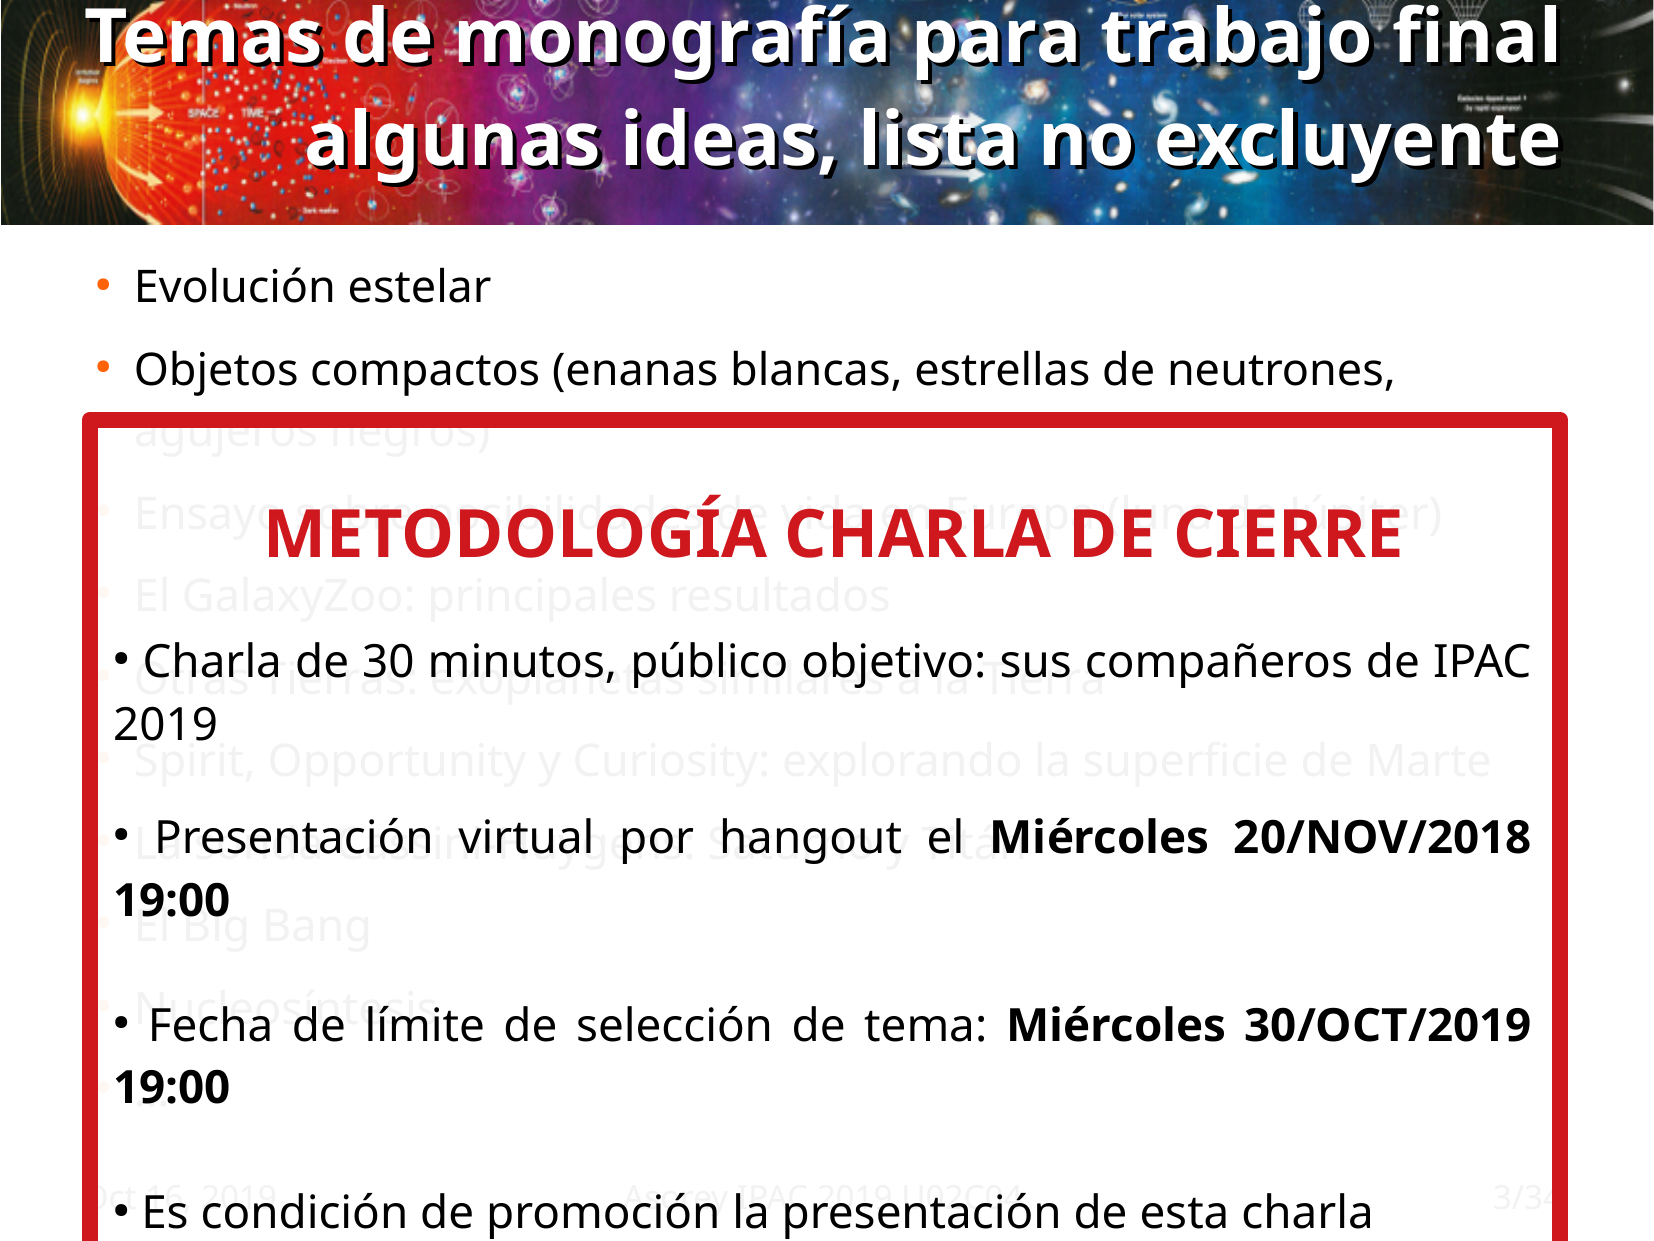

# Temas de monografía para trabajo final algunas ideas, lista no excluyente
Evolución estelar
Objetos compactos (enanas blancas, estrellas de neutrones, agujeros negros)
Ensayo sobre posibilidades de vida en Europa (luna de Júpiter)
El GalaxyZoo: principales resultados
Otras Tierras: exoplanetas similares a la Tierra
Spirit, Opportunity y Curiosity: explorando la superficie de Marte
La sonda Cassini-Huygens: Saturno y Titán
El Big Bang
Nucleosíntesis
…
METODOLOGÍA CHARLA DE CIERRE
 Charla de 30 minutos, público objetivo: sus compañeros de IPAC 2019
 Presentación virtual por hangout el Miércoles 20/NOV/2018 19:00
 Fecha de límite de selección de tema: Miércoles 30/OCT/2019 19:00
 Es condición de promoción la presentación de esta charla
Oct 16, 2019
Asorey IPAC 2019 U02C04
3